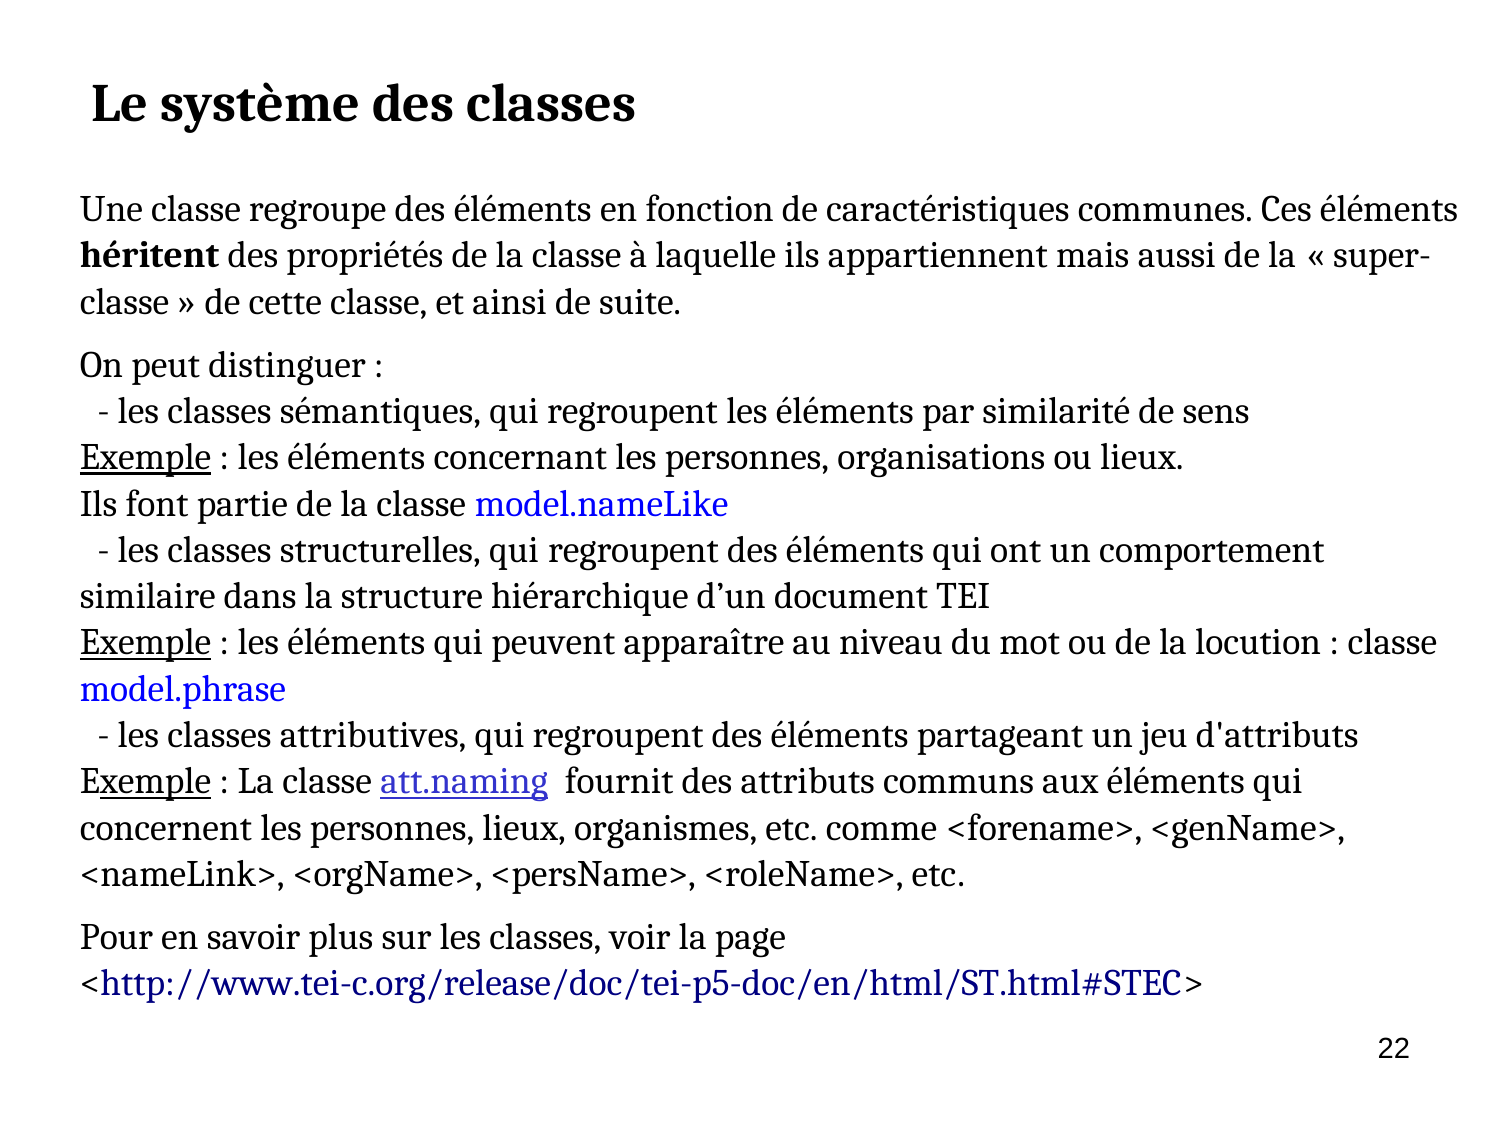

# Le système des classes
Une classe regroupe des éléments en fonction de caractéristiques communes. Ces éléments héritent des propriétés de la classe à laquelle ils appartiennent mais aussi de la « super-classe » de cette classe, et ainsi de suite.
On peut distinguer :
	- les classes sémantiques, qui regroupent les éléments par similarité de sens
Exemple : les éléments concernant les personnes, organisations ou lieux.
Ils font partie de la classe model.nameLike
	- les classes structurelles, qui regroupent des éléments qui ont un comportement similaire dans la structure hiérarchique d’un document TEI
Exemple : les éléments qui peuvent apparaître au niveau du mot ou de la locution : classe model.phrase
	- les classes attributives, qui regroupent des éléments partageant un jeu d'attributs
Exemple : La classe att.naming fournit des attributs communs aux éléments qui concernent les personnes, lieux, organismes, etc. comme <forename>, <genName>, <nameLink>, <orgName>, <persName>, <roleName>, etc.
Pour en savoir plus sur les classes, voir la page
<http://www.tei-c.org/release/doc/tei-p5-doc/en/html/ST.html#STEC>